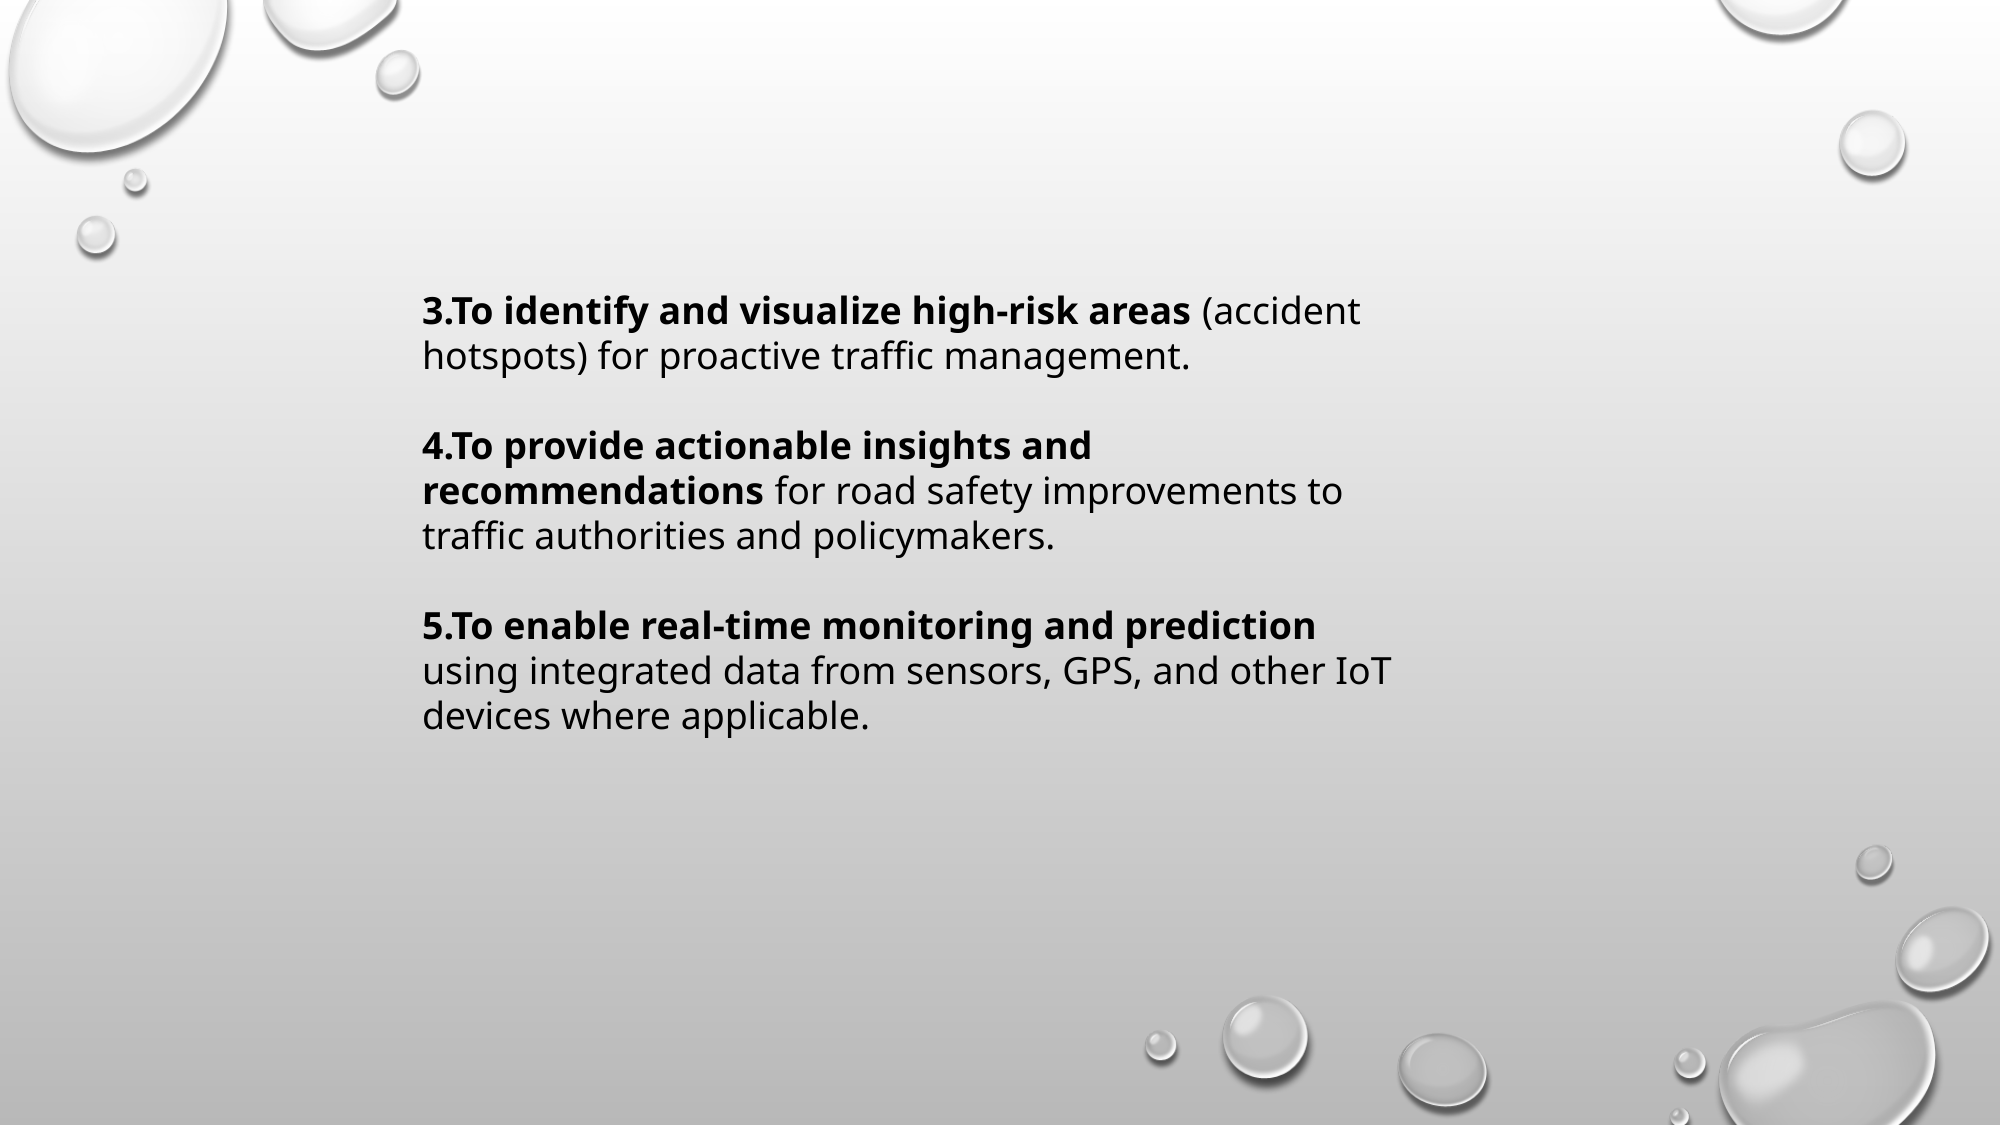

3.To identify and visualize high-risk areas (accident hotspots) for proactive traffic management.
4.To provide actionable insights and recommendations for road safety improvements to traffic authorities and policymakers.
5.To enable real-time monitoring and prediction using integrated data from sensors, GPS, and other IoT devices where applicable.